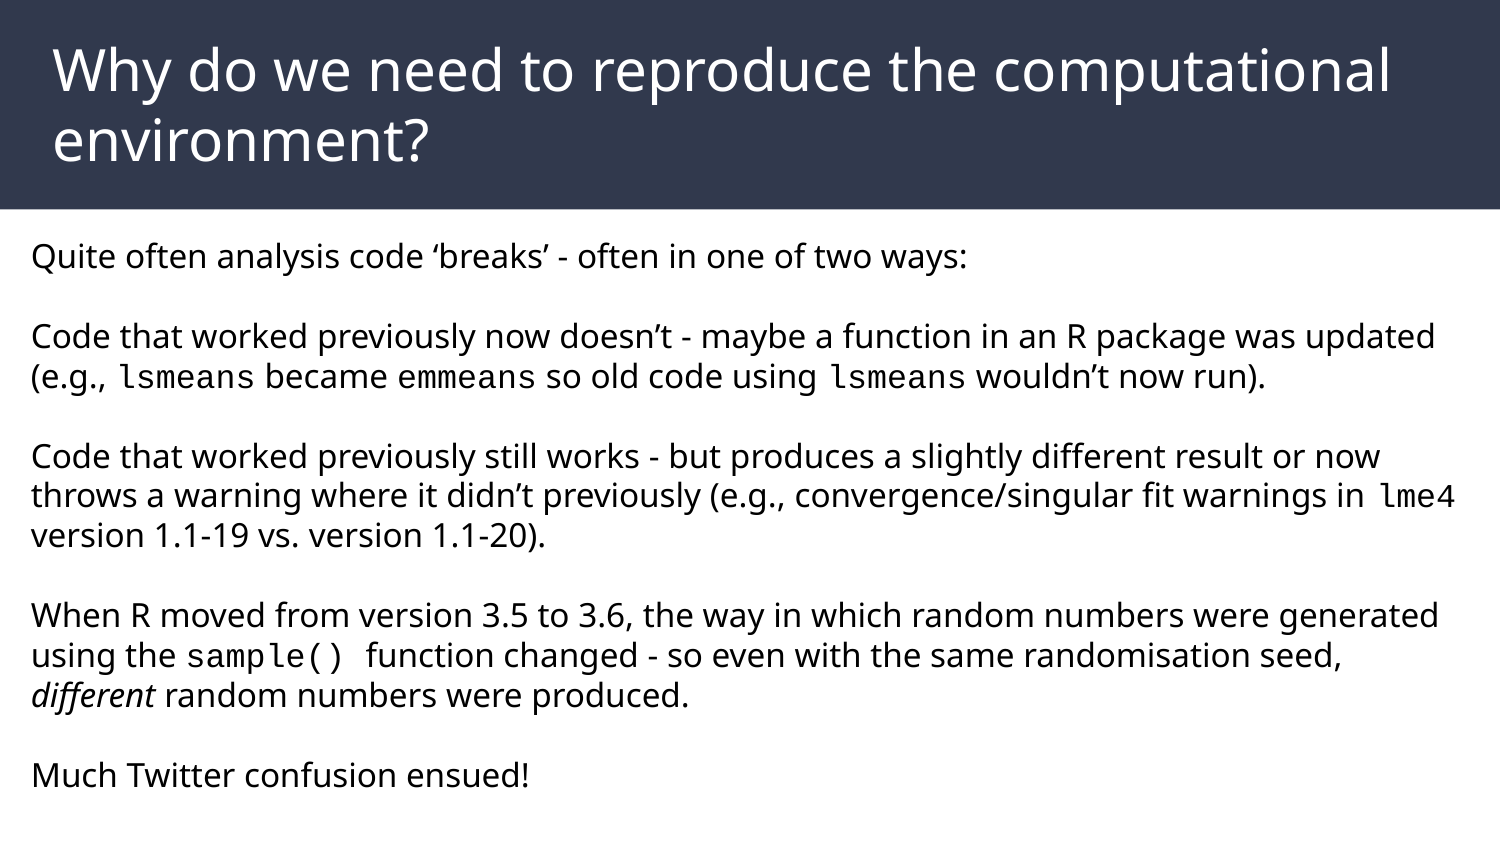

# Why do we need to reproduce the computational environment?
Quite often analysis code ‘breaks’ - often in one of two ways:
Code that worked previously now doesn’t - maybe a function in an R package was updated (e.g., lsmeans became emmeans so old code using lsmeans wouldn’t now run).
Code that worked previously still works - but produces a slightly different result or now throws a warning where it didn’t previously (e.g., convergence/singular fit warnings in lme4 version 1.1-19 vs. version 1.1-20).
When R moved from version 3.5 to 3.6, the way in which random numbers were generated using the sample() function changed - so even with the same randomisation seed, different random numbers were produced.
Much Twitter confusion ensued!